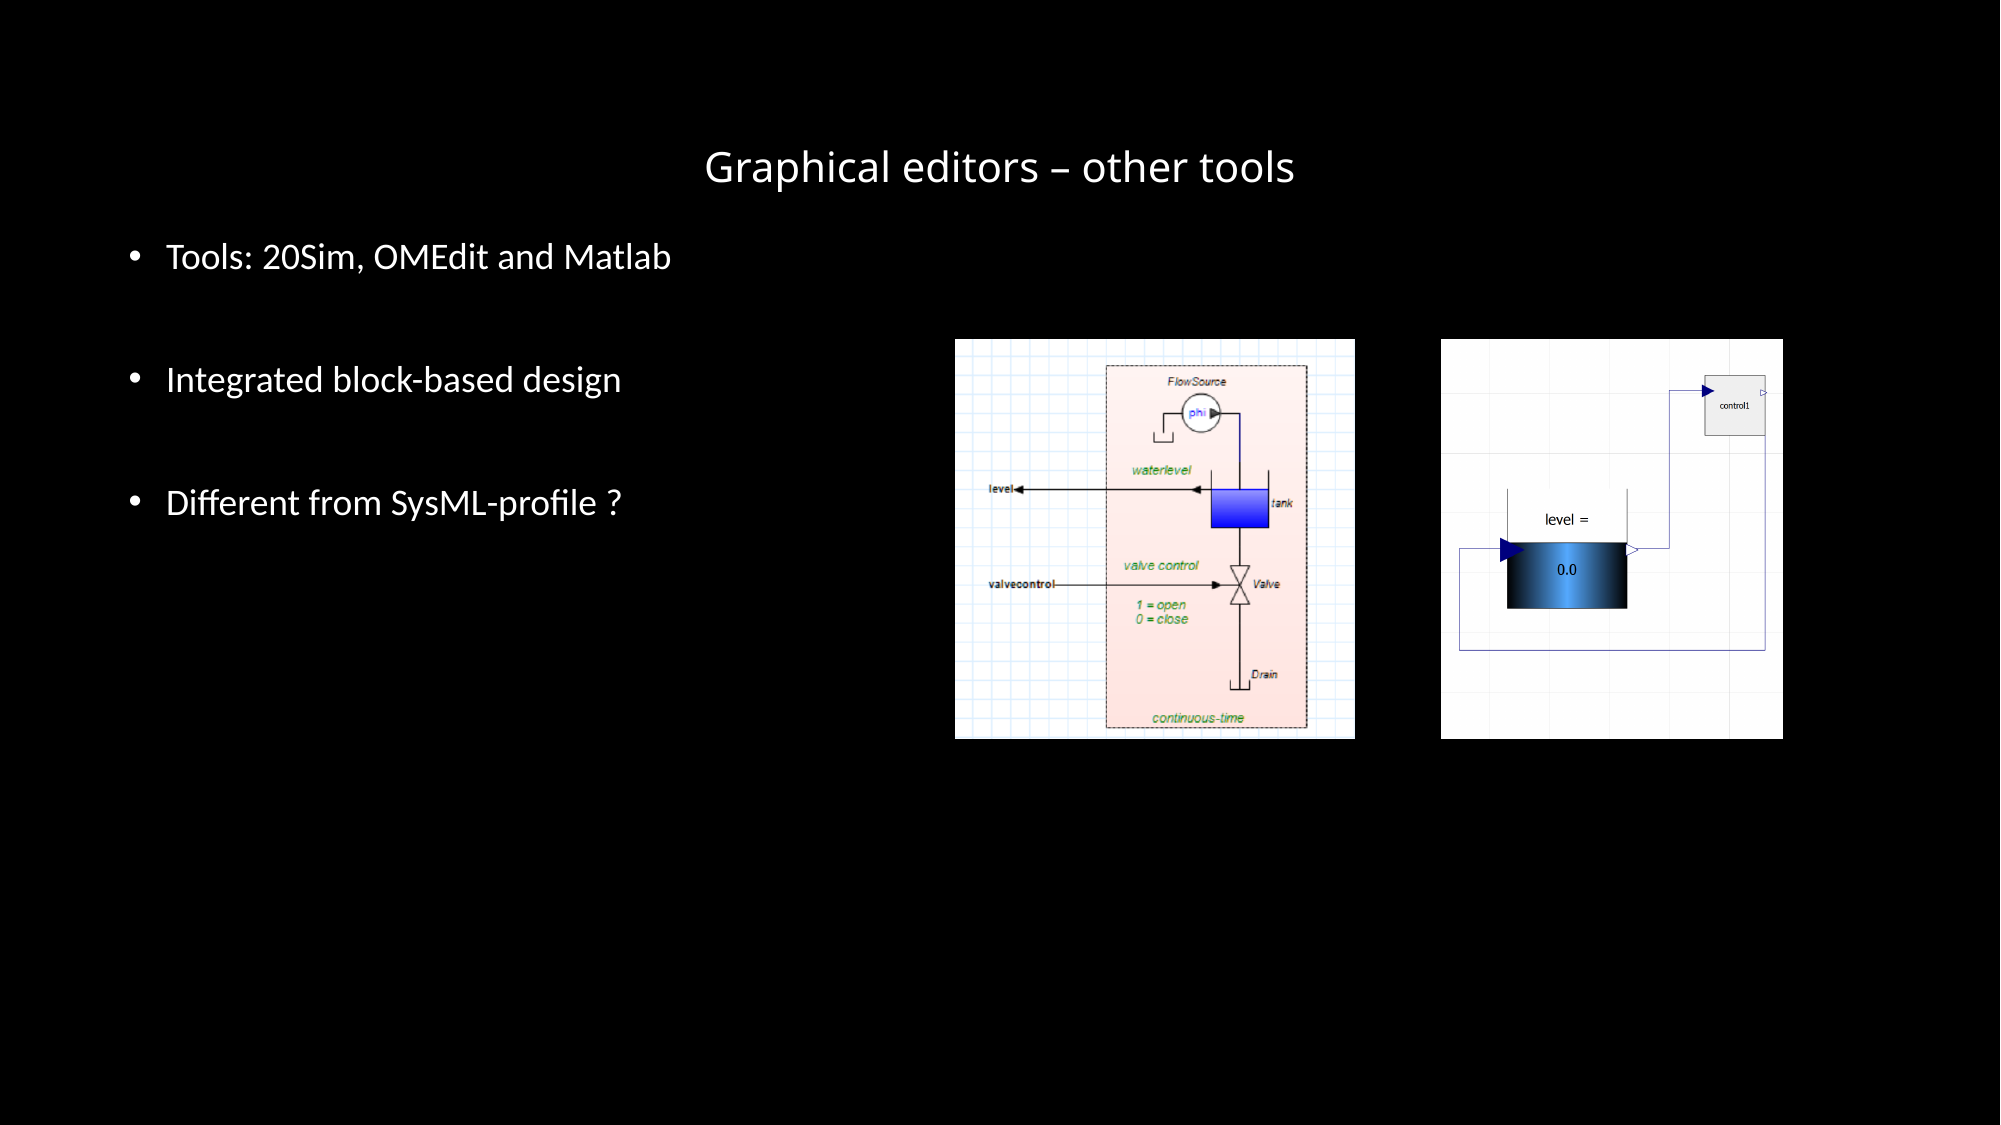

# Graphical editors – other tools
Tools: 20Sim, OMEdit and Matlab
Integrated block-based design
Different from SysML-profile ?